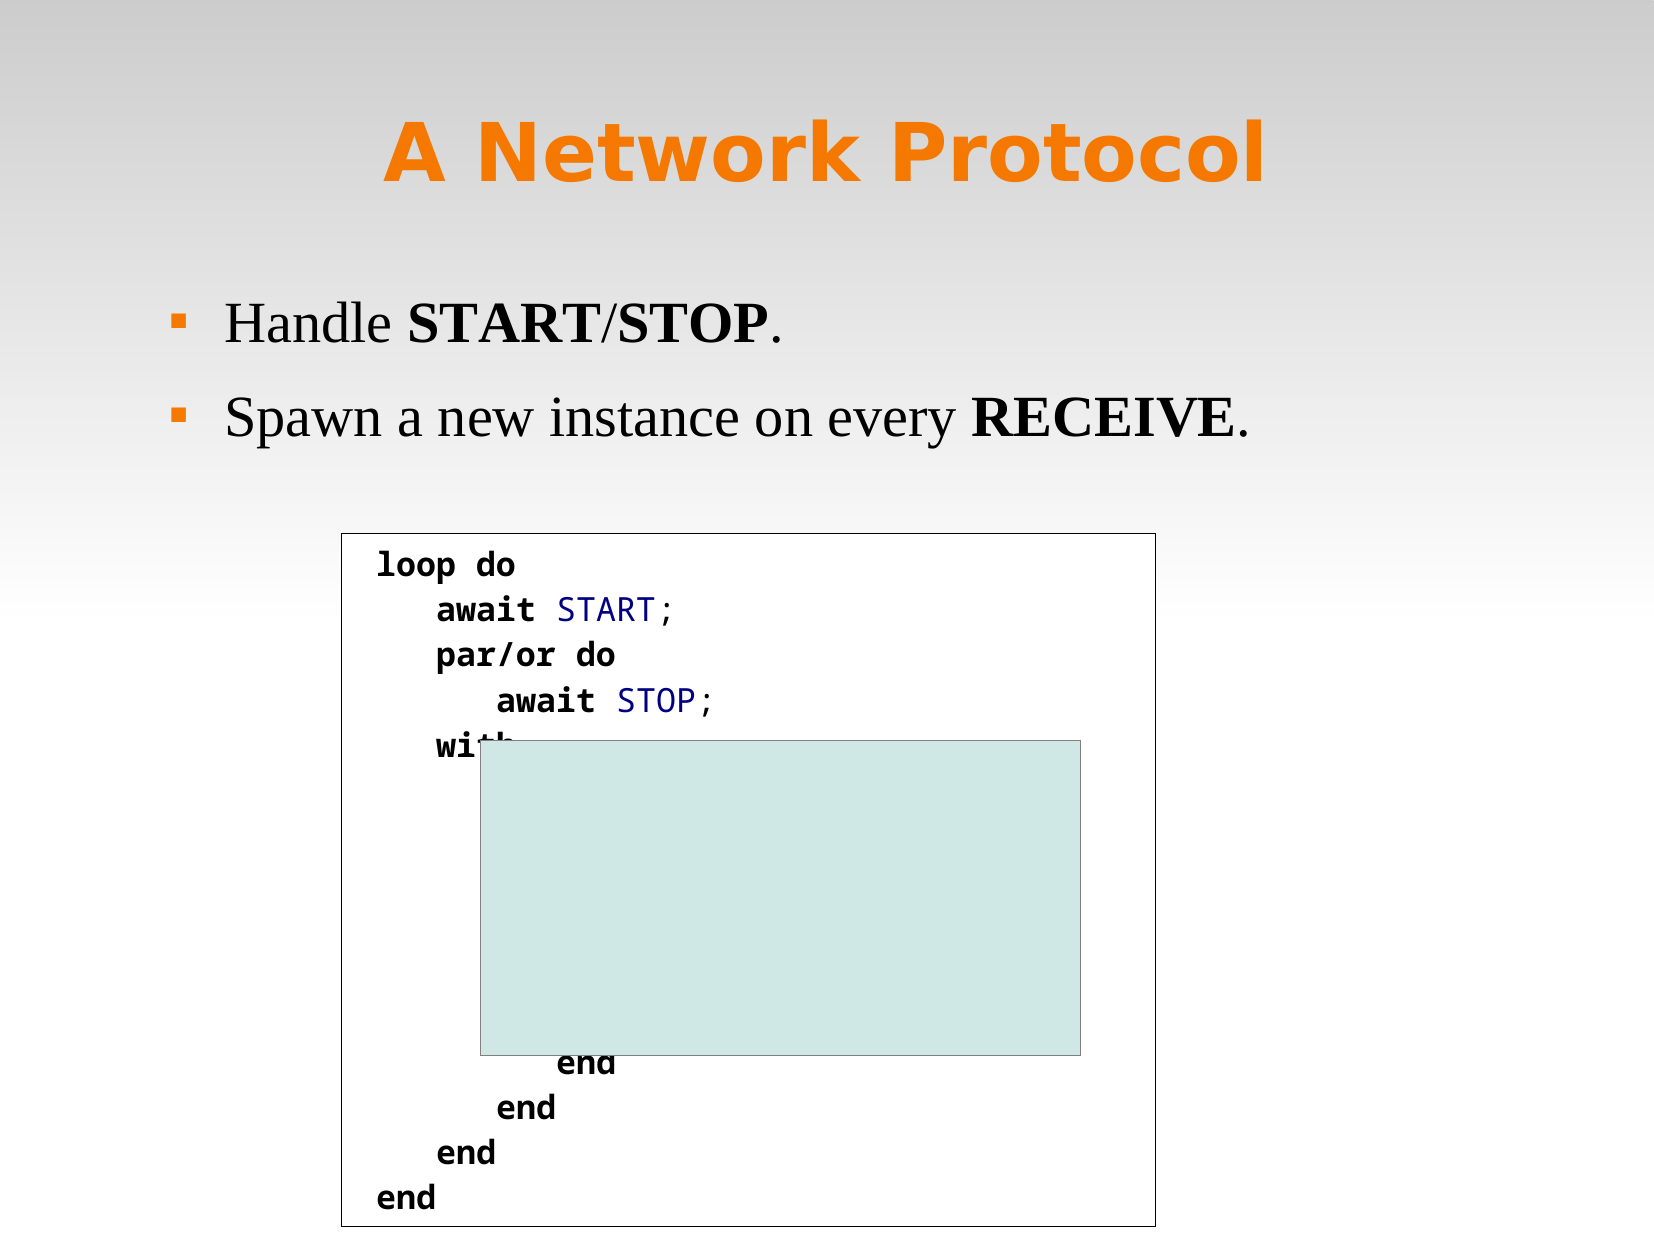

# A Network Protocol
Handle START/STOP.
Spawn a new instance on every RECEIVE.
 loop do
 await START;
 par/or do
 await STOP;
 with
 do
 every msg=RECEIVE do
 spawn Proto with
 this.msg = msg;
 <...>
 end;
 end
 end
 end
 end